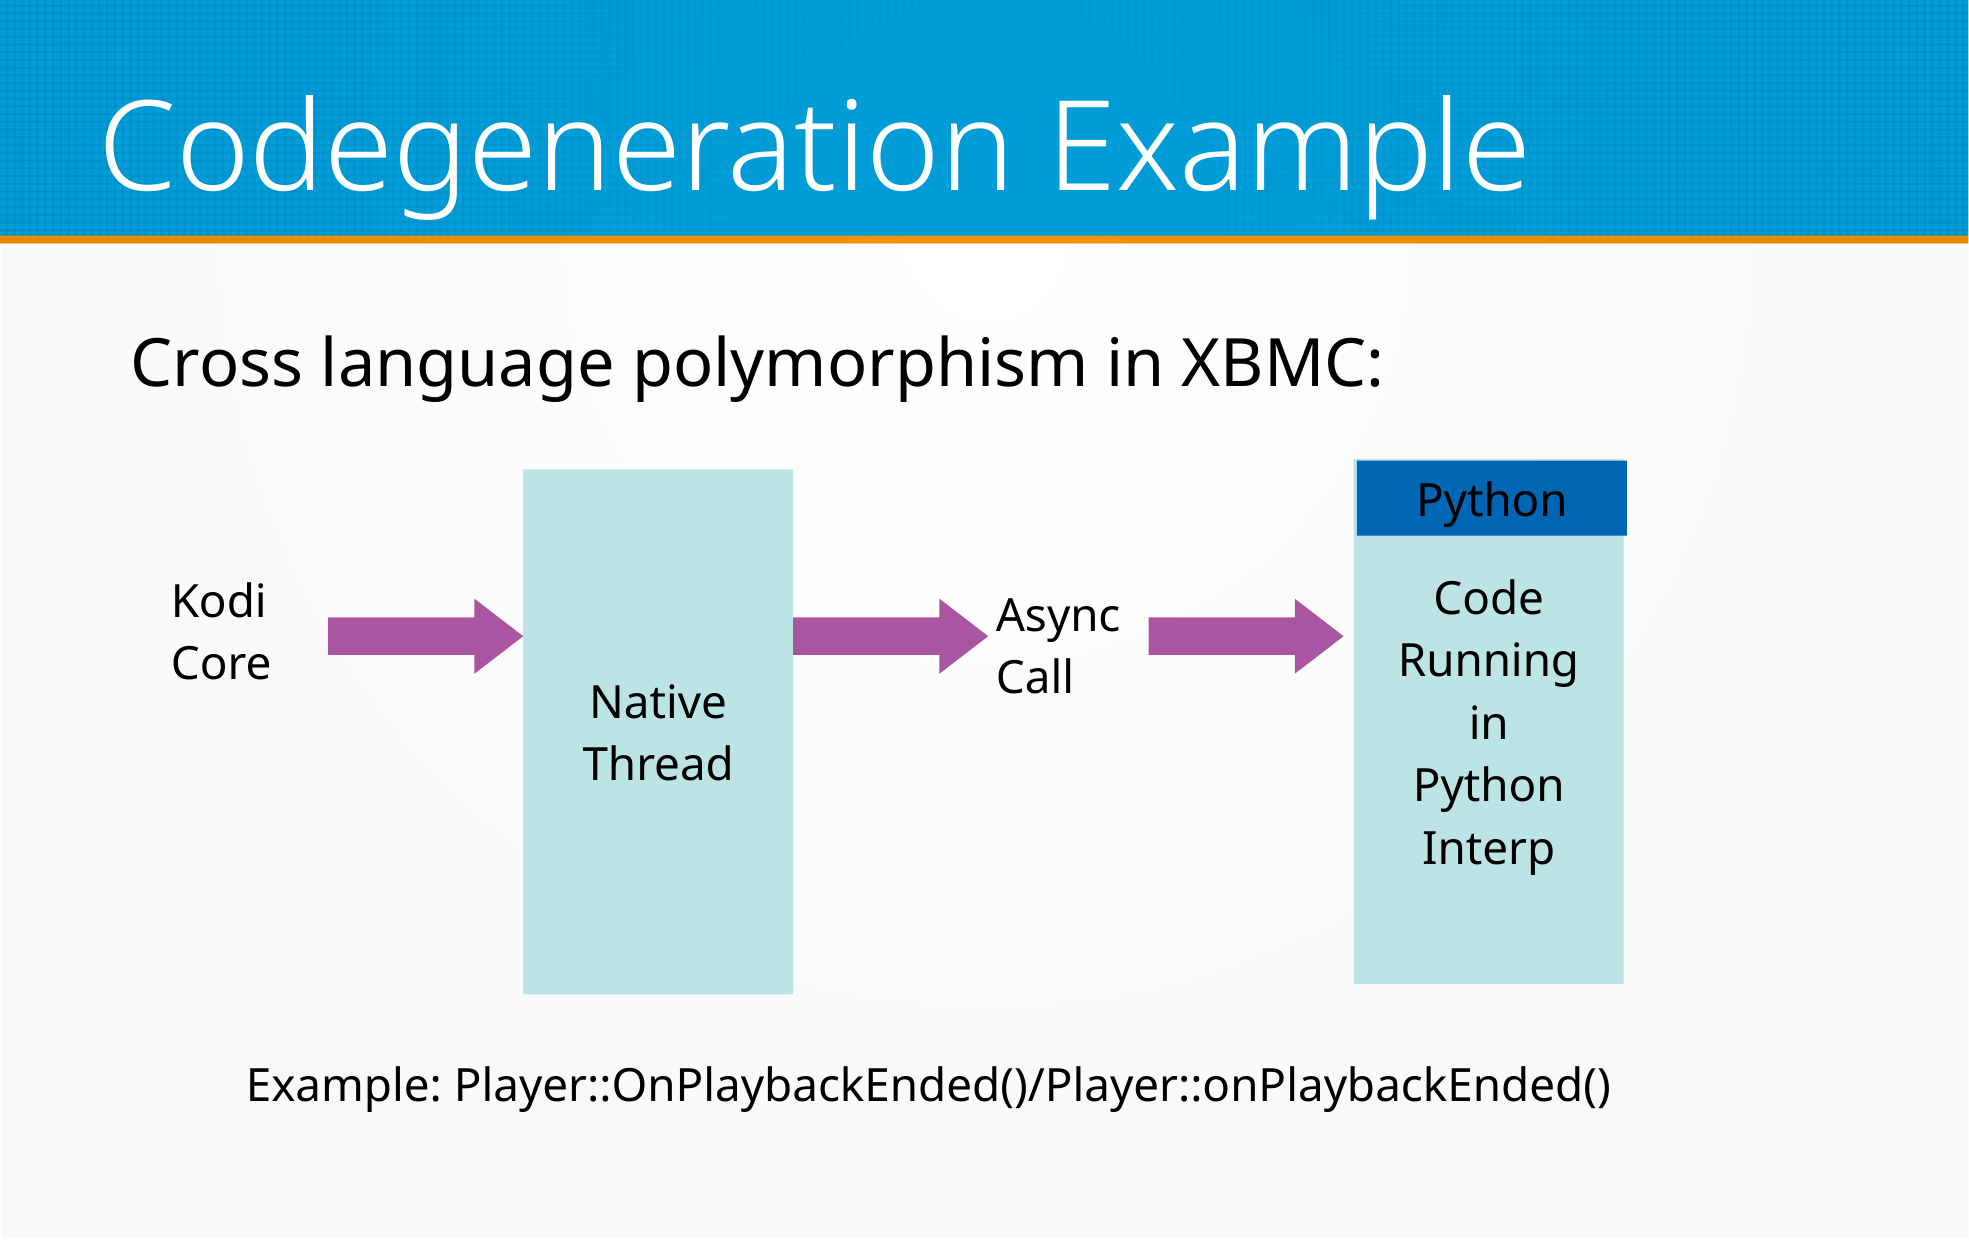

# Codegeneration Example
Cross language polymorphism in XBMC:
Code
Running
in
Python
Interp
Python
Native
Thread
Kodi
Core
Async
Call
Example: Player::OnPlaybackEnded()/Player::onPlaybackEnded()